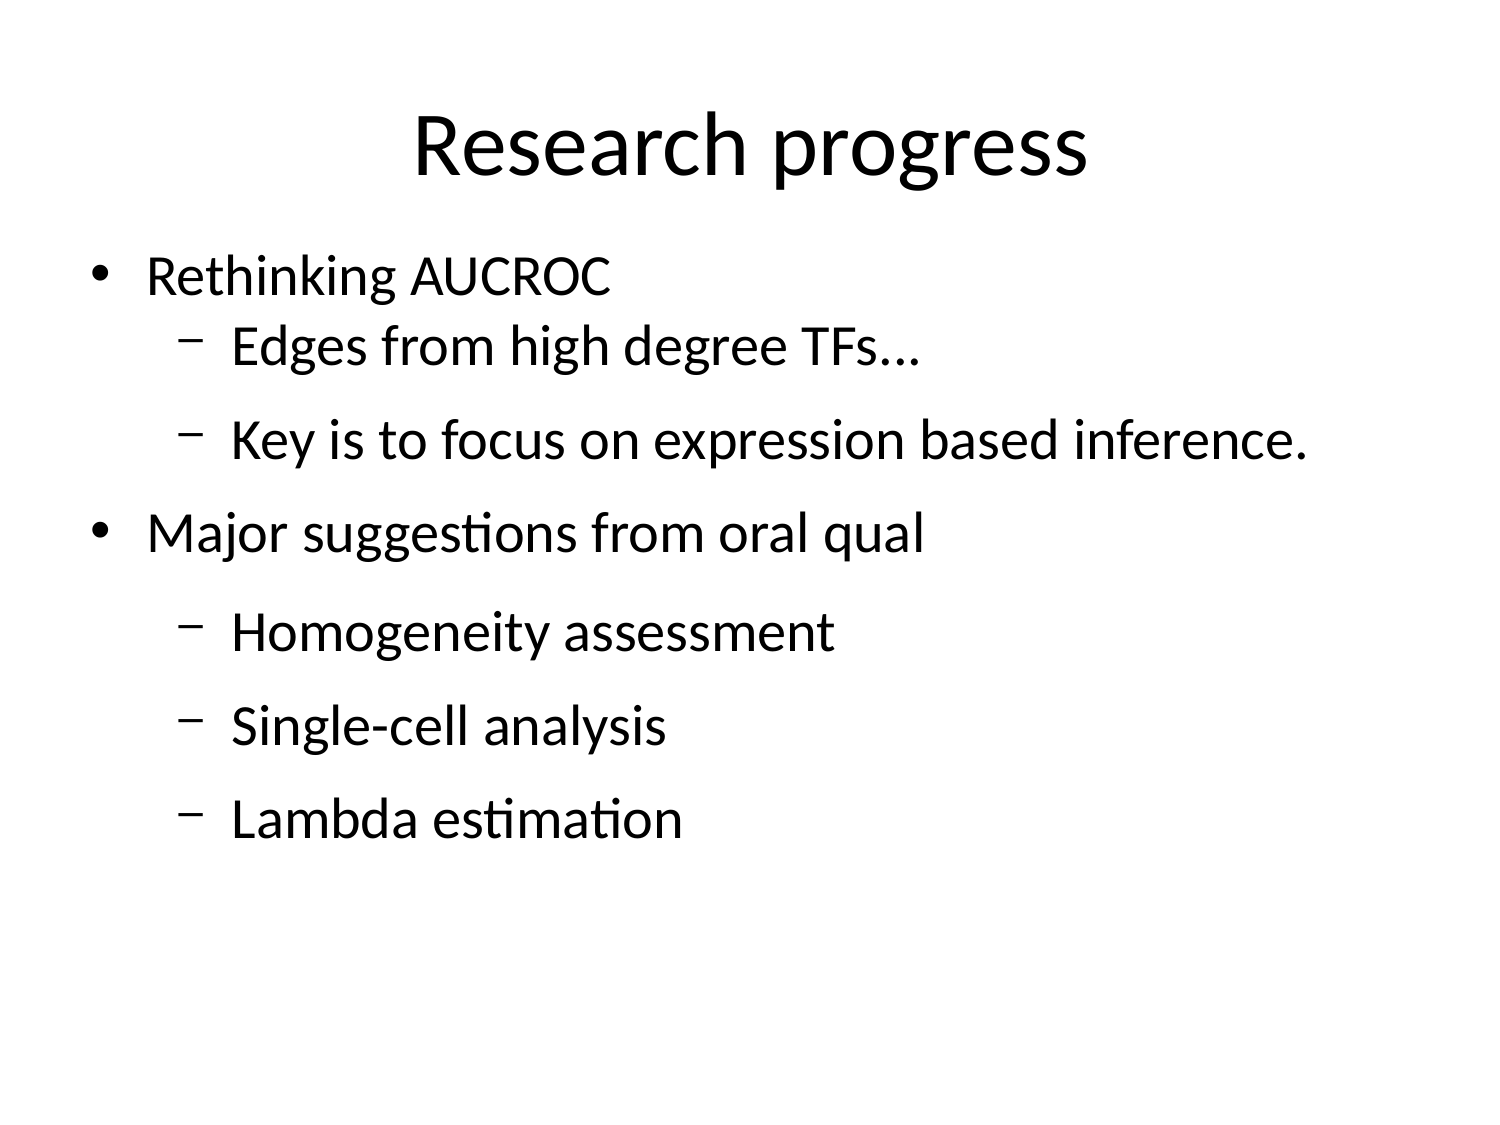

Research progress
# Rethinking AUCROC
Edges from high degree TFs...
Key is to focus on expression based inference.
Major suggestions from oral qual
Homogeneity assessment
Single-cell analysis
Lambda estimation